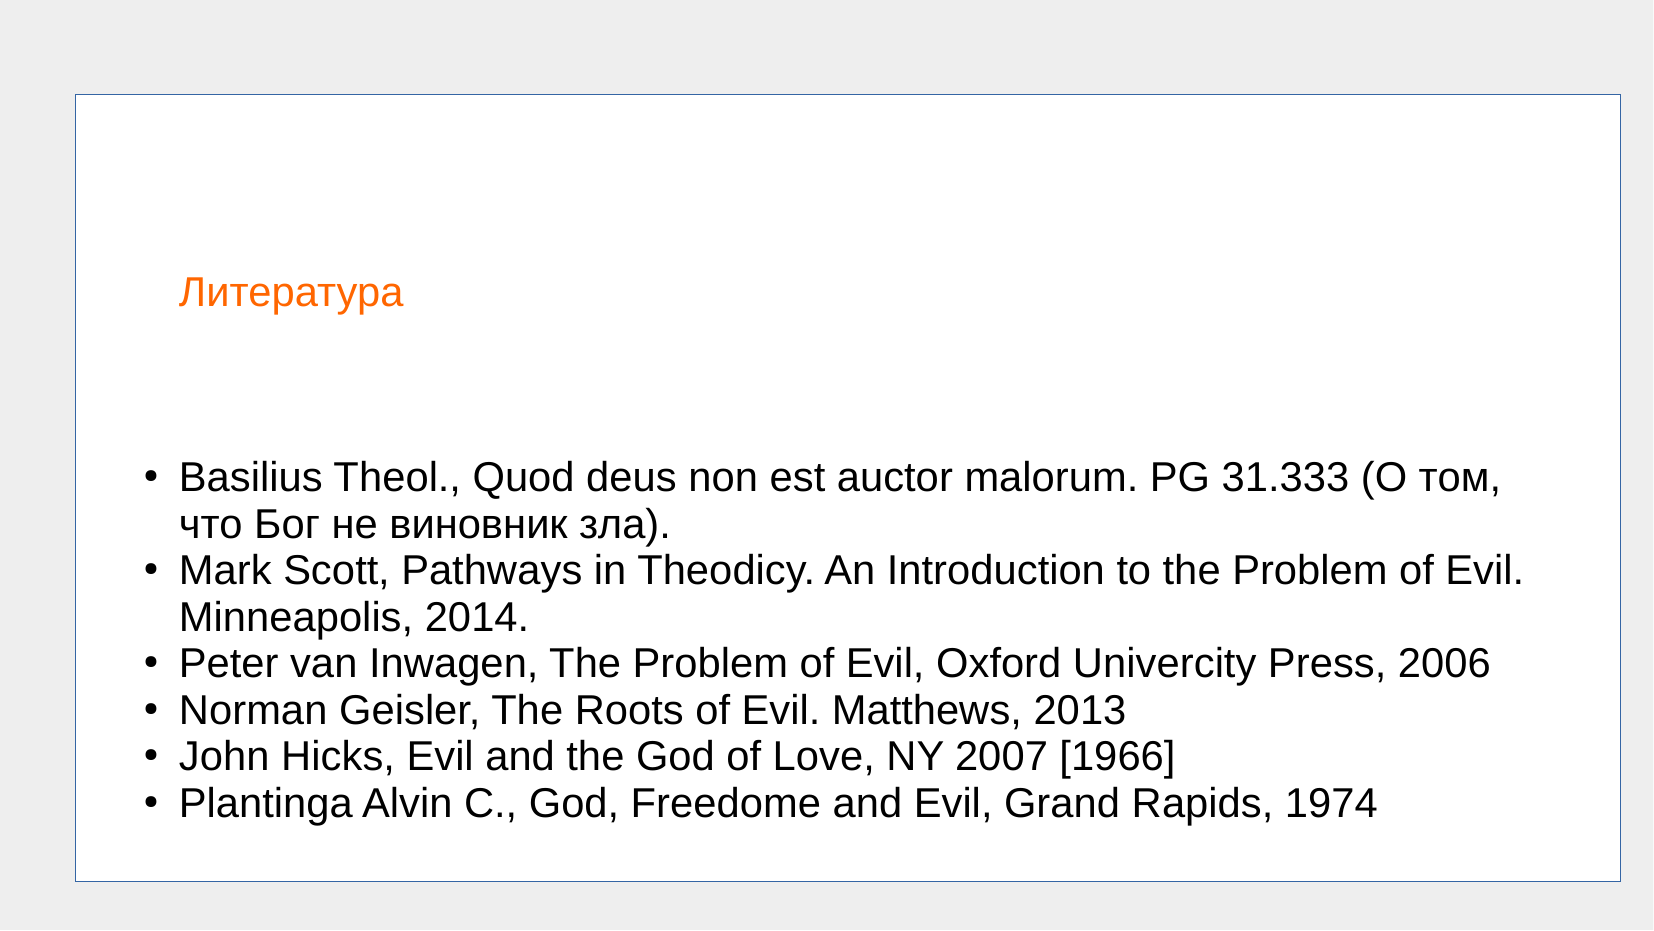

# Литература
Basilius Theol., Quod deus non est auctor malorum. PG 31.333 (О том, что Бог не виновник зла).
Mark Scott, Pathways in Theodicy. An Introduction to the Problem of Evil. Minneapolis, 2014.
Peter van Inwagen, The Problem of Evil, Oxford Univercity Press, 2006
Norman Geisler, The Roots of Evil. Matthews, 2013
John Hicks, Evil and the God of Love, NY 2007 [1966]
Plantinga Alvin C., God, Freedome and Evil, Grand Rapids, 1974